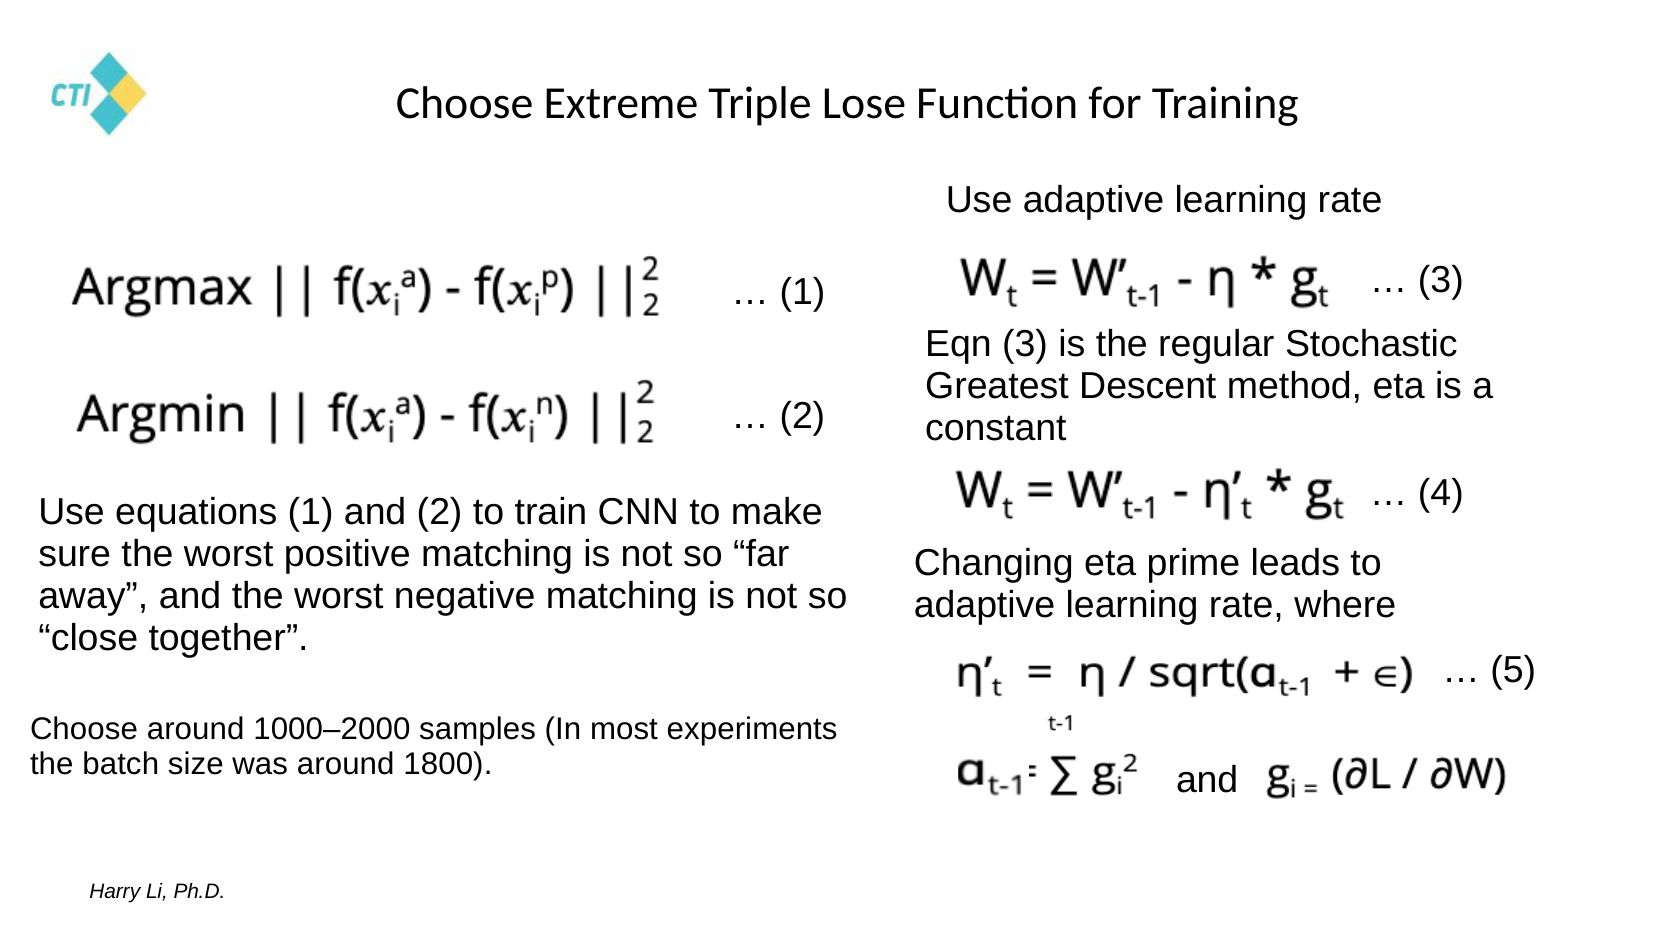

Choose Extreme Triple Lose Function for Training
Use adaptive learning rate
… (3)
 … (1)
Eqn (3) is the regular Stochastic Greatest Descent method, eta is a constant
 … (2)
… (4)
Use equations (1) and (2) to train CNN to make sure the worst positive matching is not so “far away”, and the worst negative matching is not so “close together”.
Changing eta prime leads to adaptive learning rate, where
… (5)
Choose around 1000–2000 samples (In most experiments the batch size was around 1800).
and
Harry Li, Ph.D.